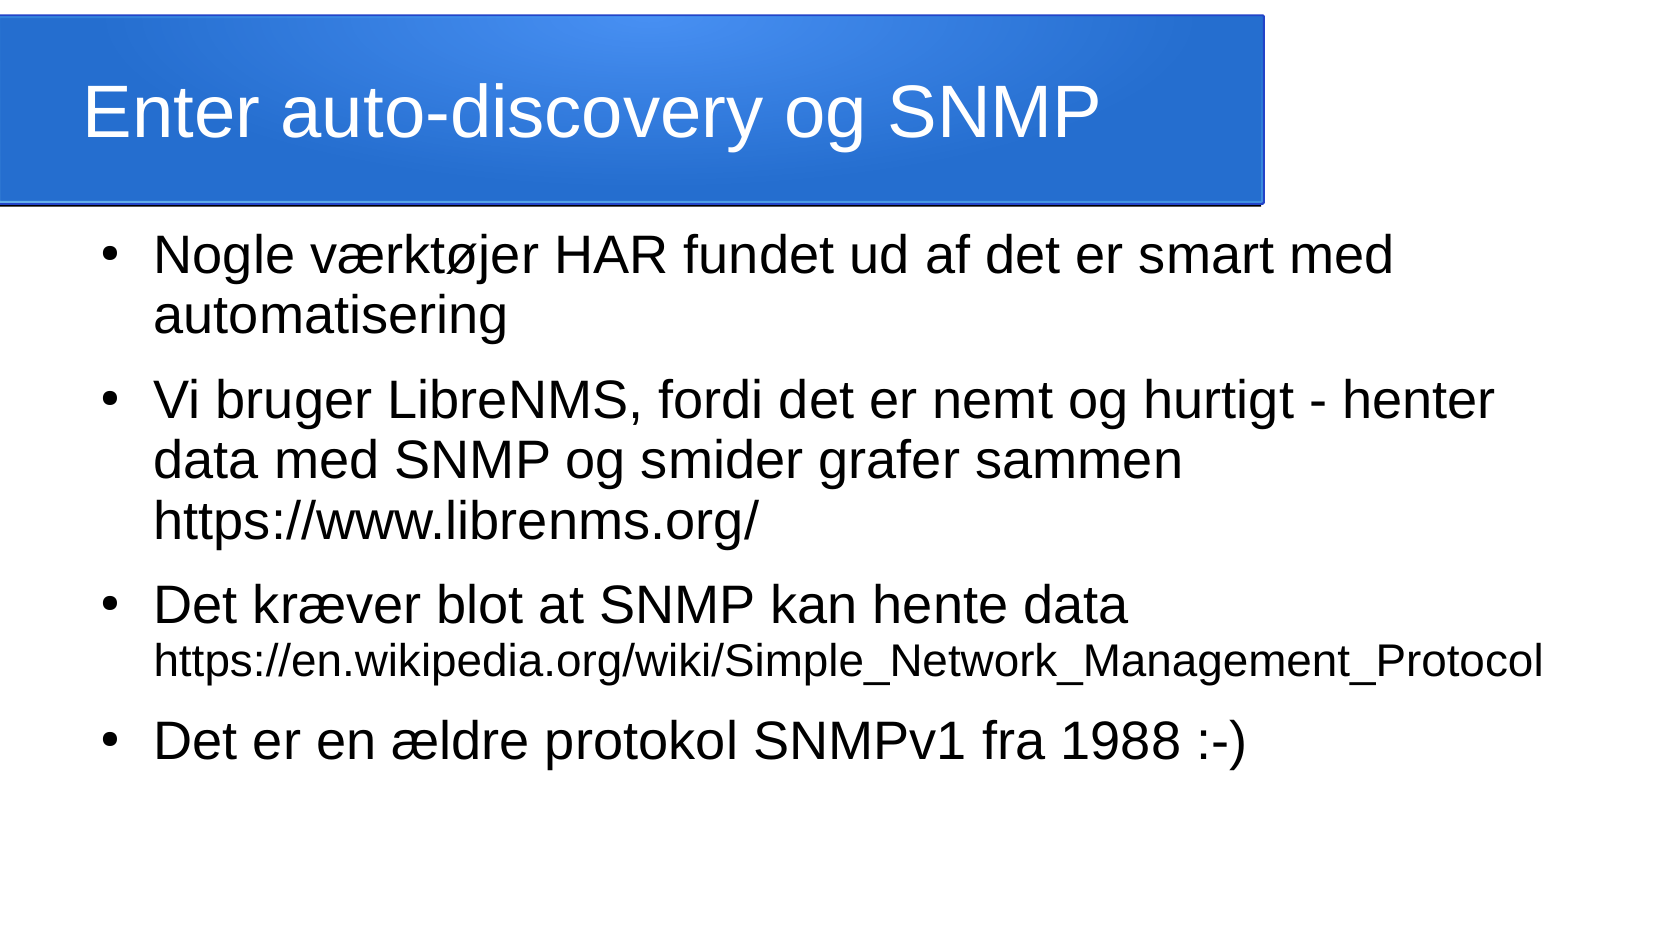

# Enter auto-discovery og SNMP
Nogle værktøjer HAR fundet ud af det er smart med automatisering
Vi bruger LibreNMS, fordi det er nemt og hurtigt - henter data med SNMP og smider grafer sammen
https://www.librenms.org/
Det kræver blot at SNMP kan hente data
https://en.wikipedia.org/wiki/Simple_Network_Management_Protocol
Det er en ældre protokol SNMPv1 fra 1988 :-)